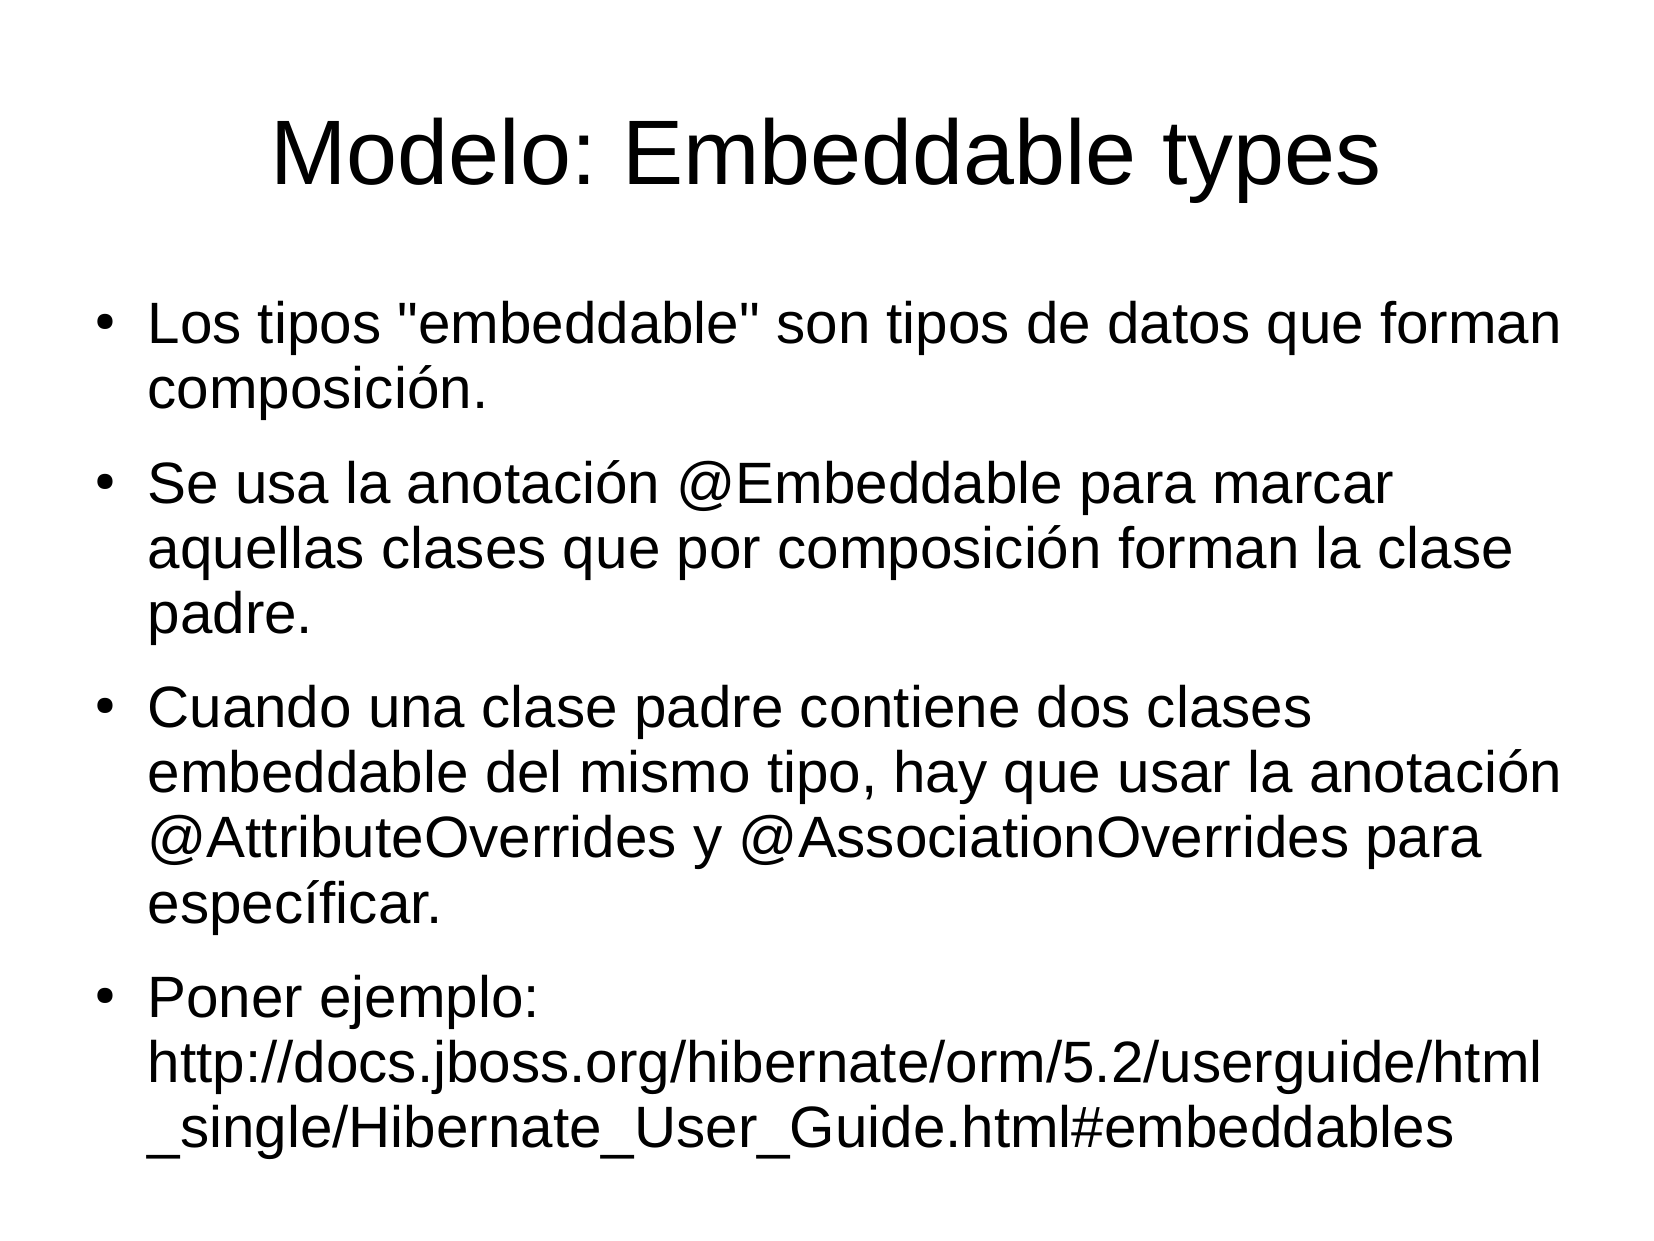

# Modelo: Embeddable types
Los tipos "embeddable" son tipos de datos que forman composición.
Se usa la anotación @Embeddable para marcar aquellas clases que por composición forman la clase padre.
Cuando una clase padre contiene dos clases embeddable del mismo tipo, hay que usar la anotación @AttributeOverrides y @AssociationOverrides para específicar.
Poner ejemplo: http://docs.jboss.org/hibernate/orm/5.2/userguide/html_single/Hibernate_User_Guide.html#embeddables